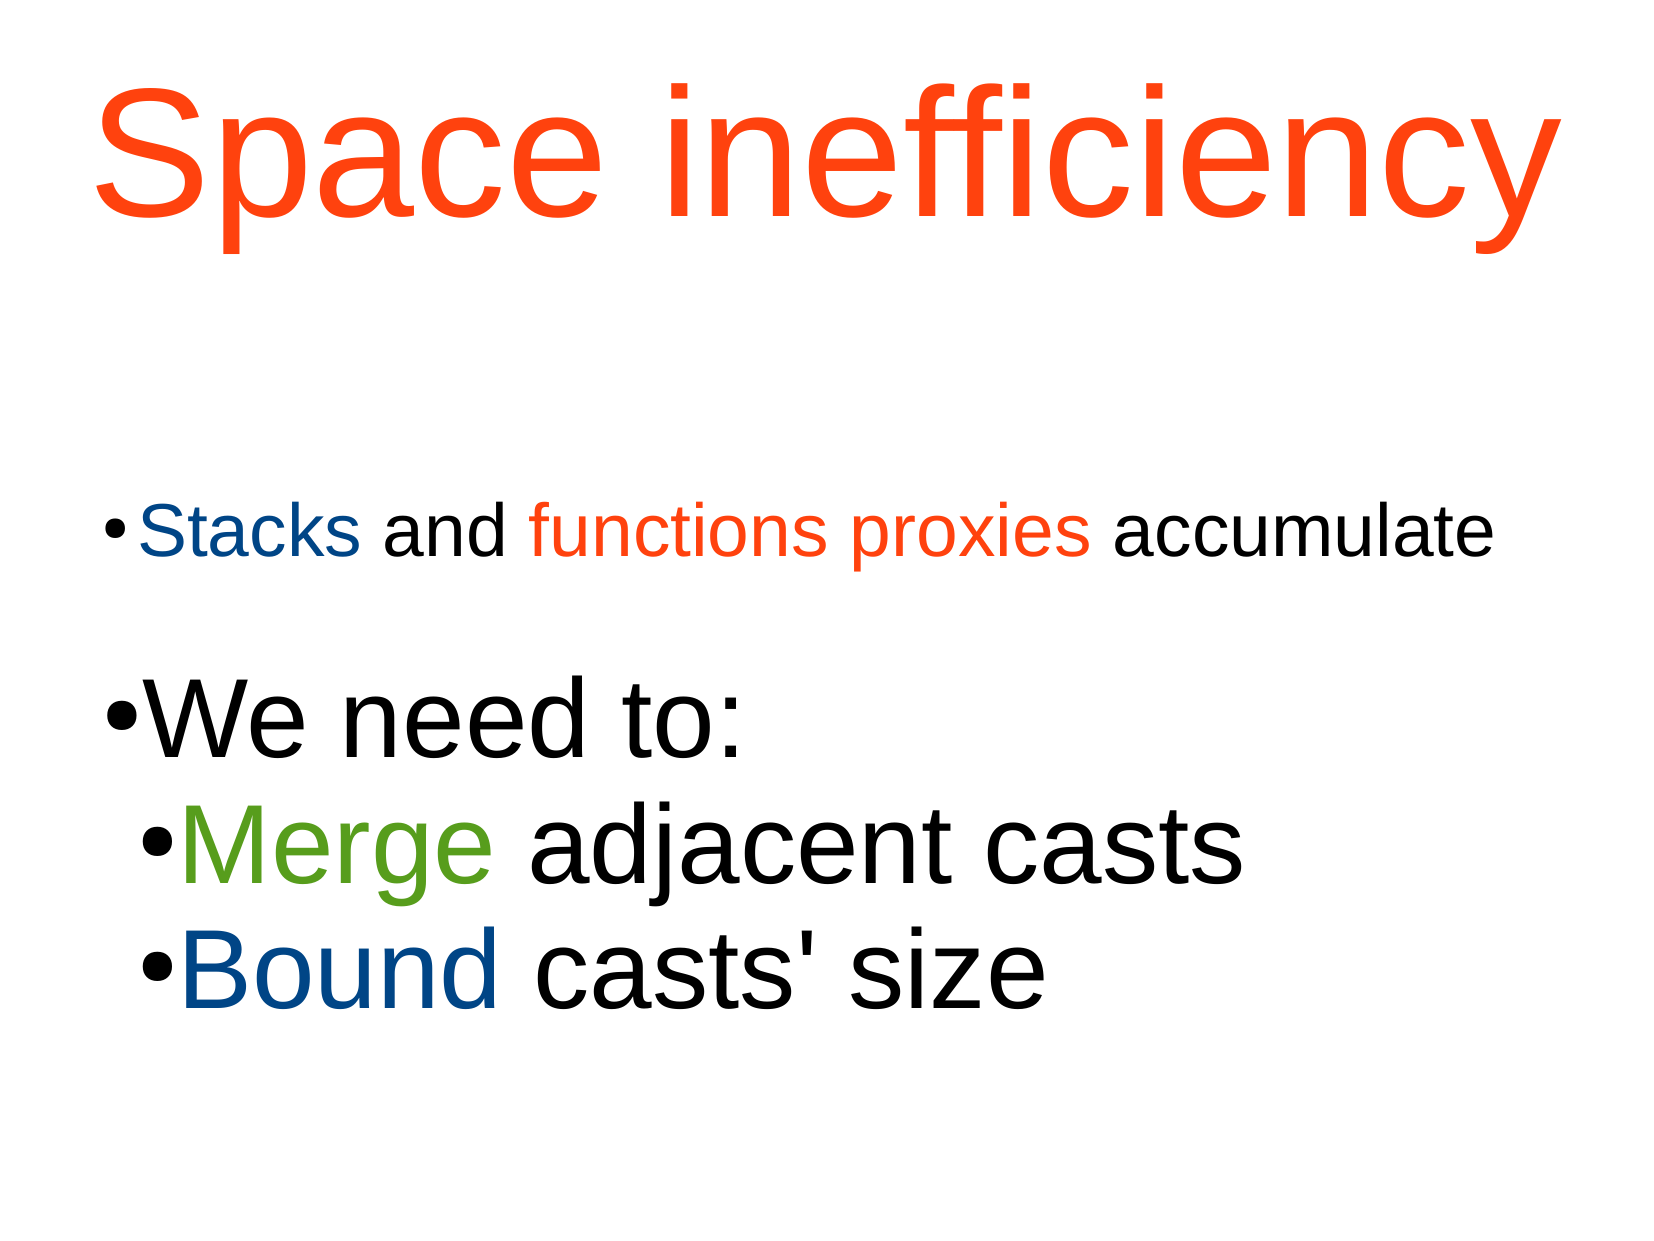

Space inefficiency
# Stacks and functions proxies accumulate
We need to:
Merge adjacent casts
Bound casts' size